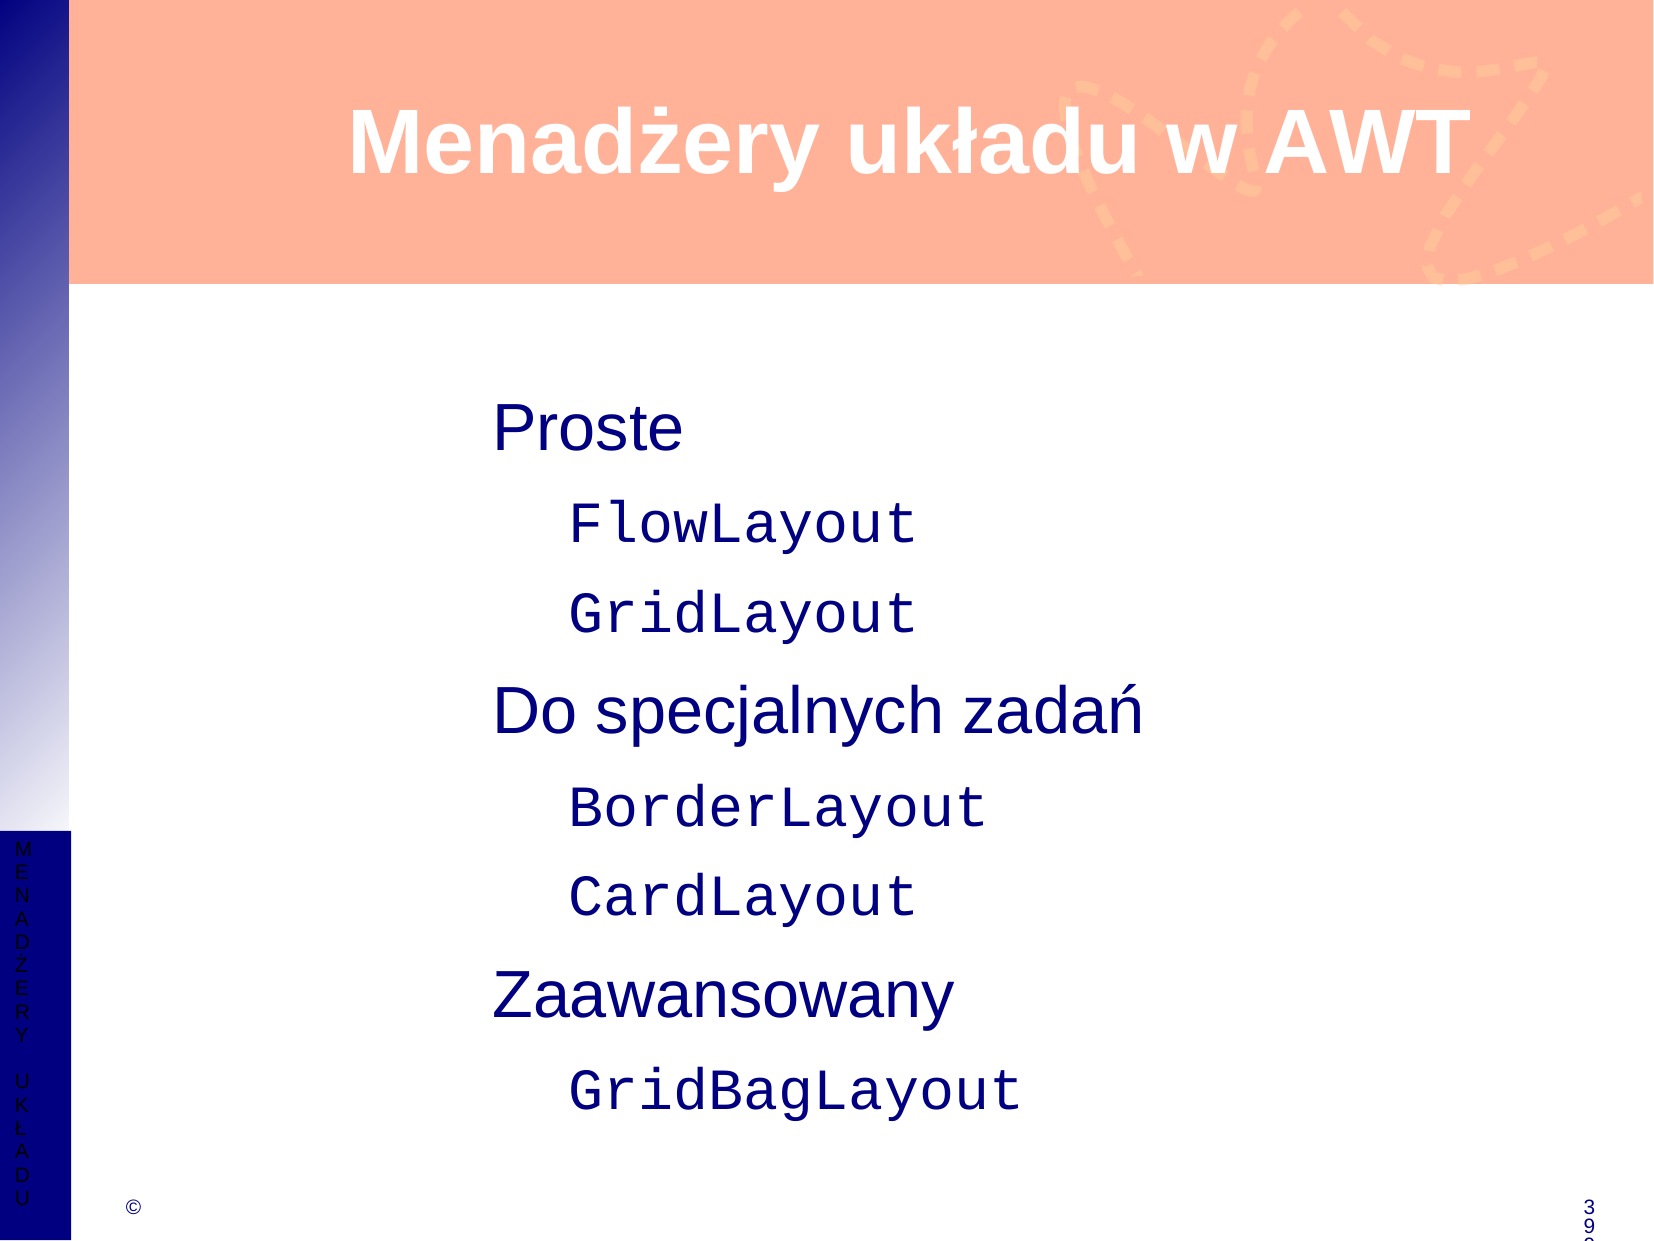

Menadżery układu w AWT
# Proste
FlowLayout
GridLayout
Do specjalnych zadań
BorderLayout
CardLayout
Zaawansowany
GridBagLayout
M
E
N
A
D
Ż
E
R
Y
U
K
Ł
A
D
U